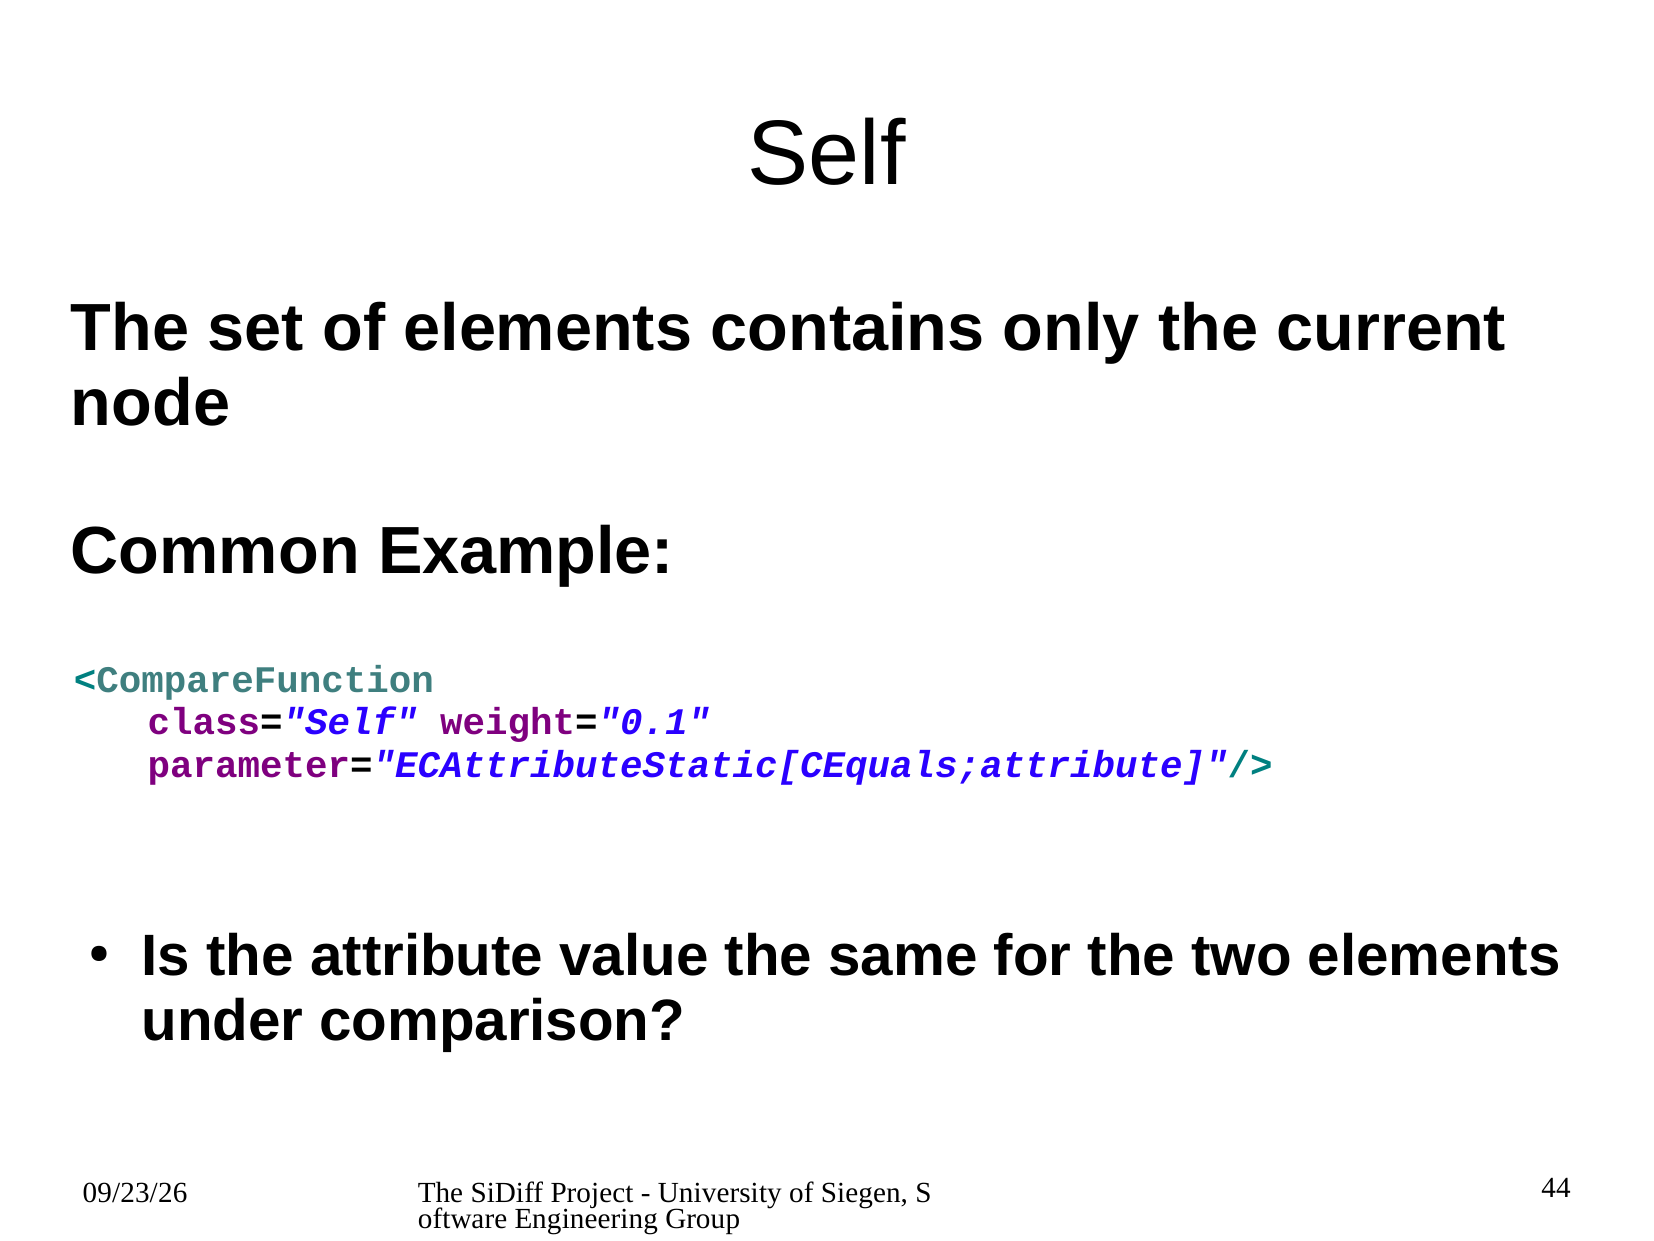

# Self
The set of elements contains only the current node
Common Example:
 	<CompareFunction
		class="Self" weight="0.1"
		parameter="ECAttributeStatic[CEquals;attribute]"/>
Is the attribute value the same for the two elements under comparison?
44
The SiDiff Project - University of Siegen, Software Engineering Group